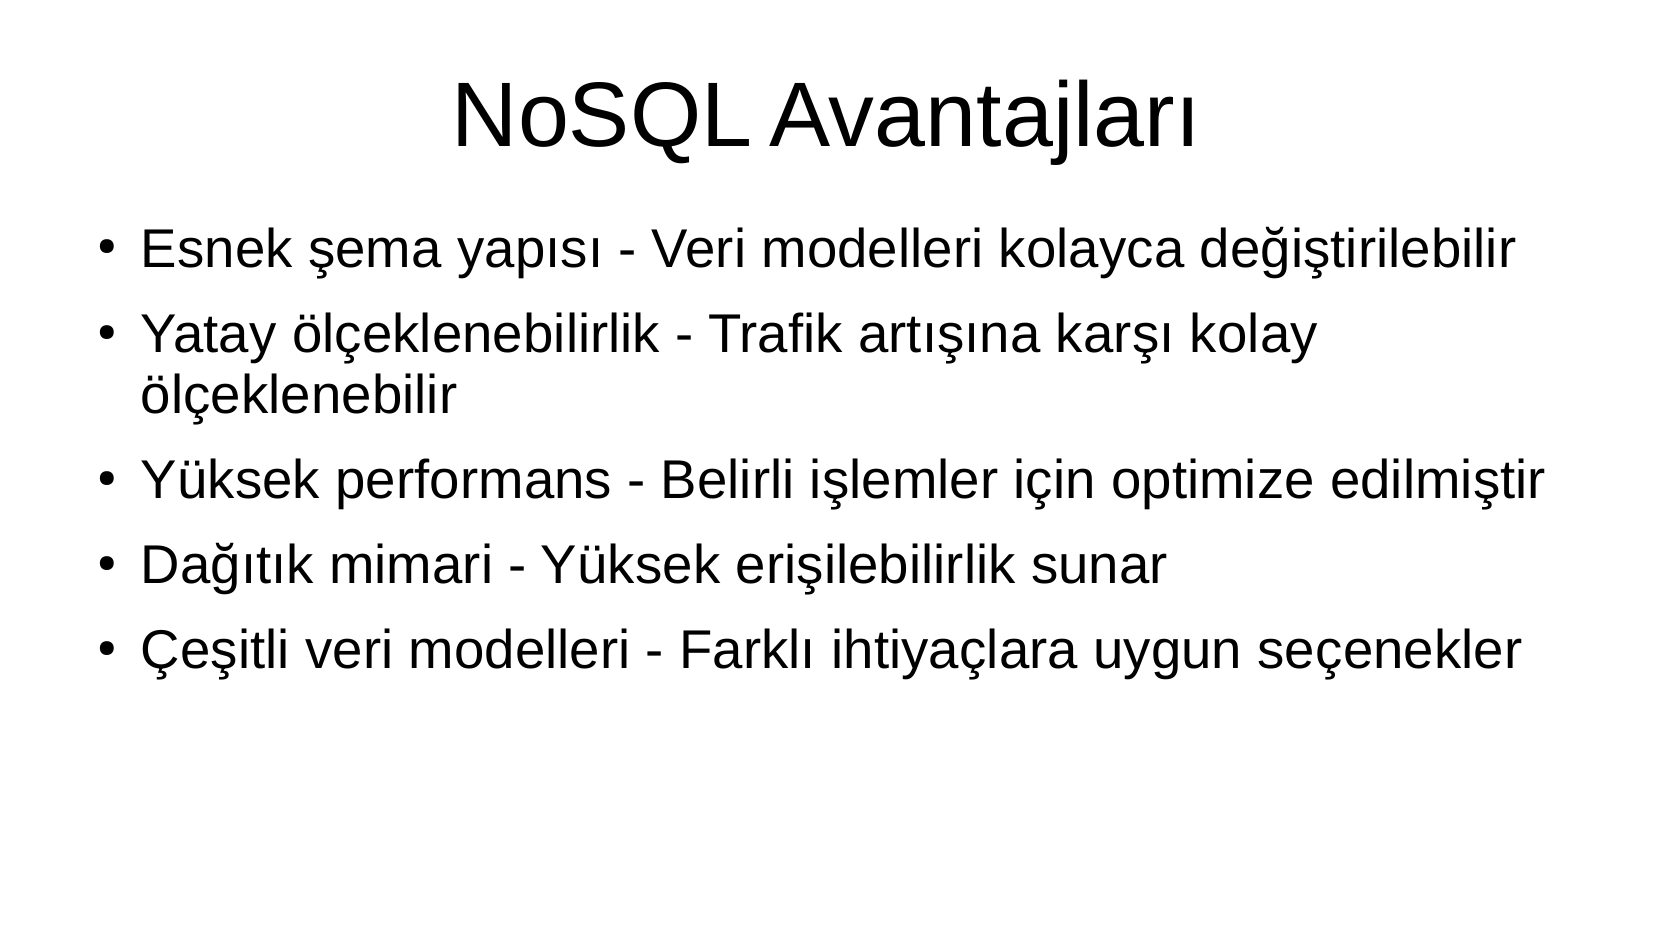

# NoSQL Avantajları
Esnek şema yapısı - Veri modelleri kolayca değiştirilebilir
Yatay ölçeklenebilirlik - Trafik artışına karşı kolay ölçeklenebilir
Yüksek performans - Belirli işlemler için optimize edilmiştir
Dağıtık mimari - Yüksek erişilebilirlik sunar
Çeşitli veri modelleri - Farklı ihtiyaçlara uygun seçenekler